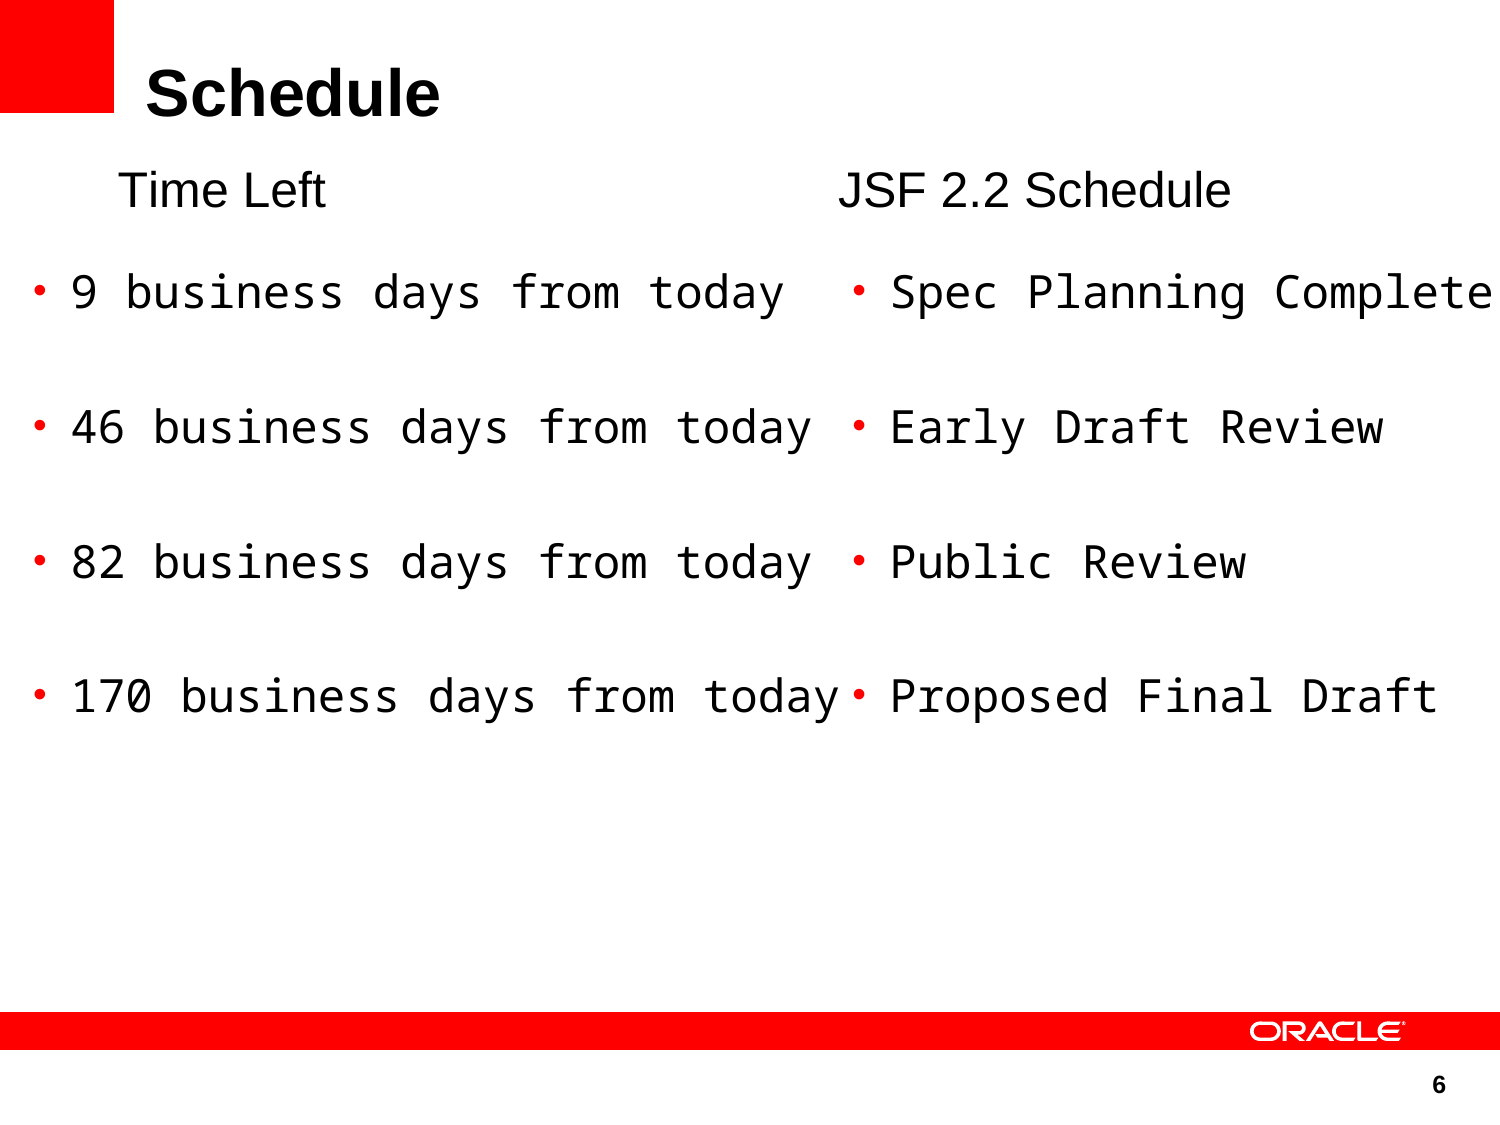

# Schedule
Time Left
JSF 2.2 Schedule
9 business days from today
46 business days from today
82 business days from today
170 business days from today
Spec Planning Complete
Early Draft Review
Public Review
Proposed Final Draft